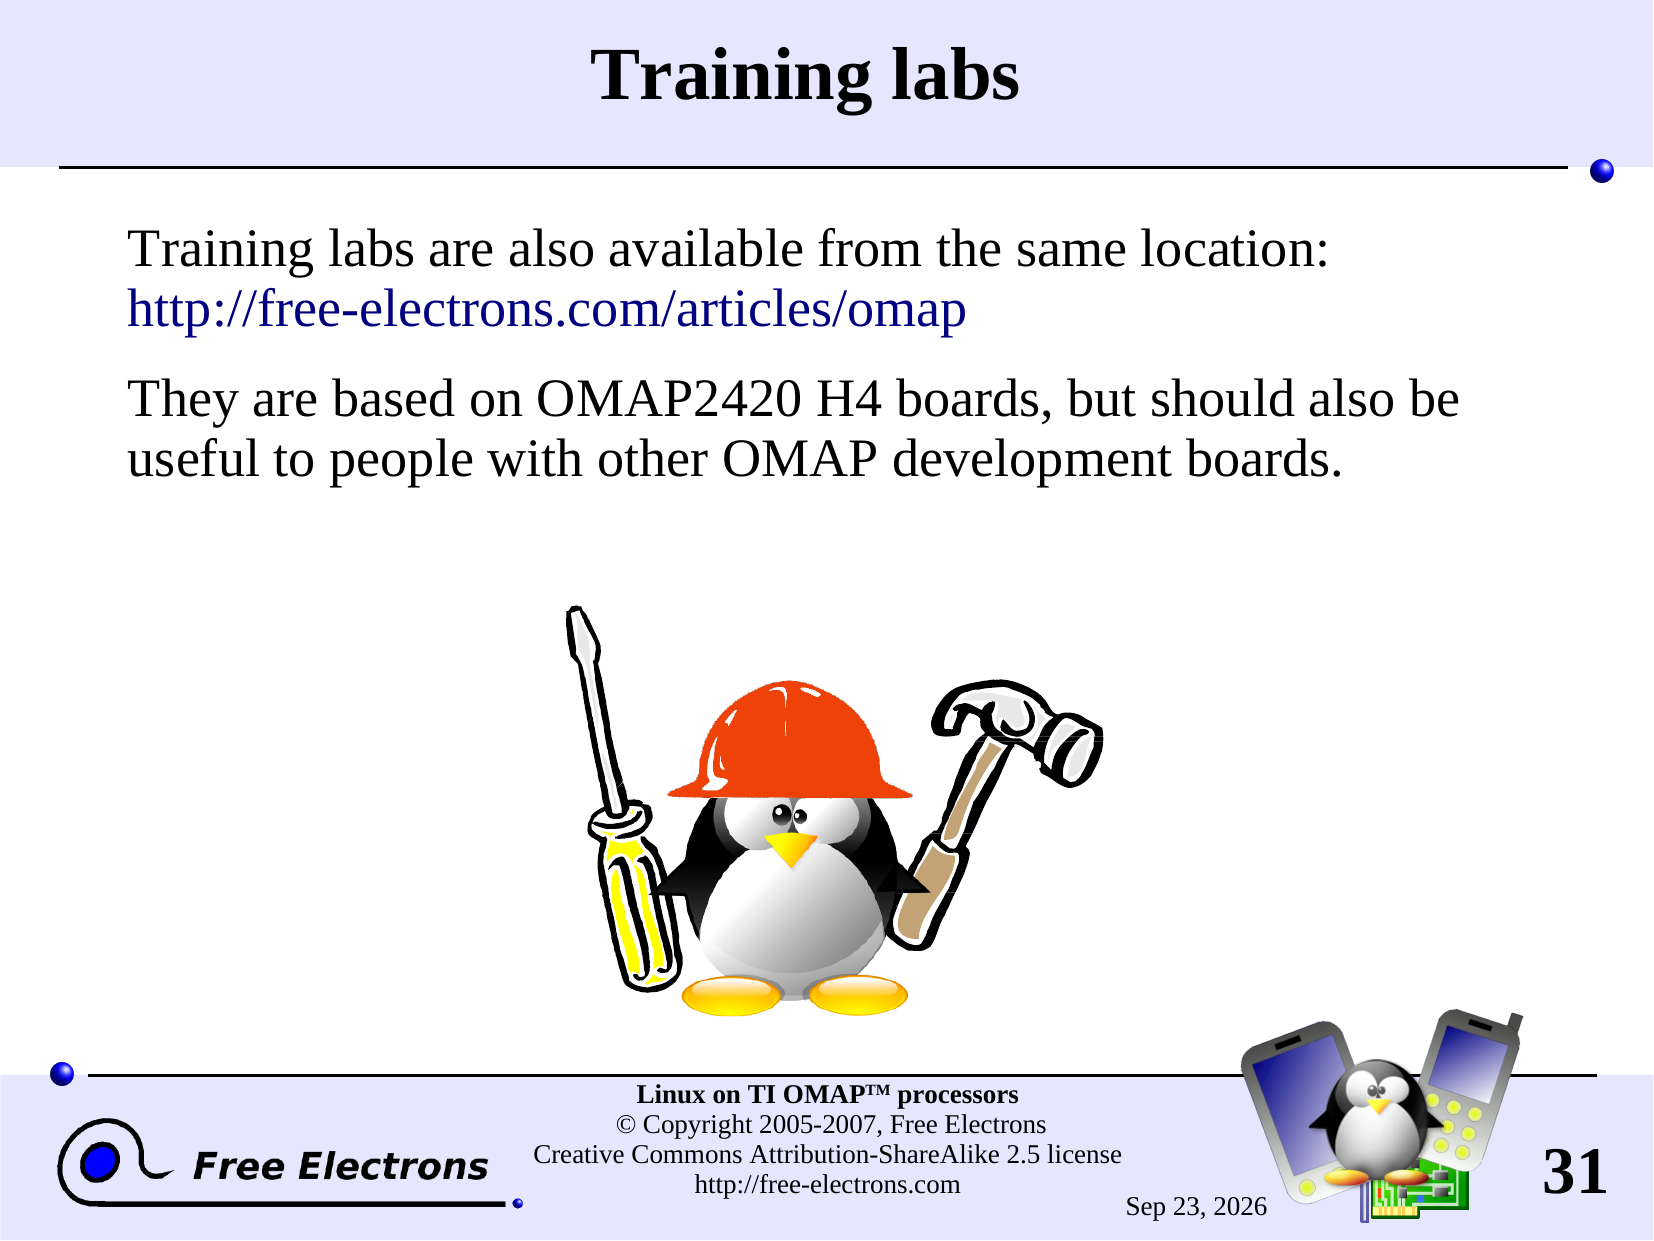

# Training labs
Training labs are also available from the same location:
http://free-electrons.com/articles/omap
They are based on OMAP2420 H4 boards, but should also be useful to people with other OMAP development boards.